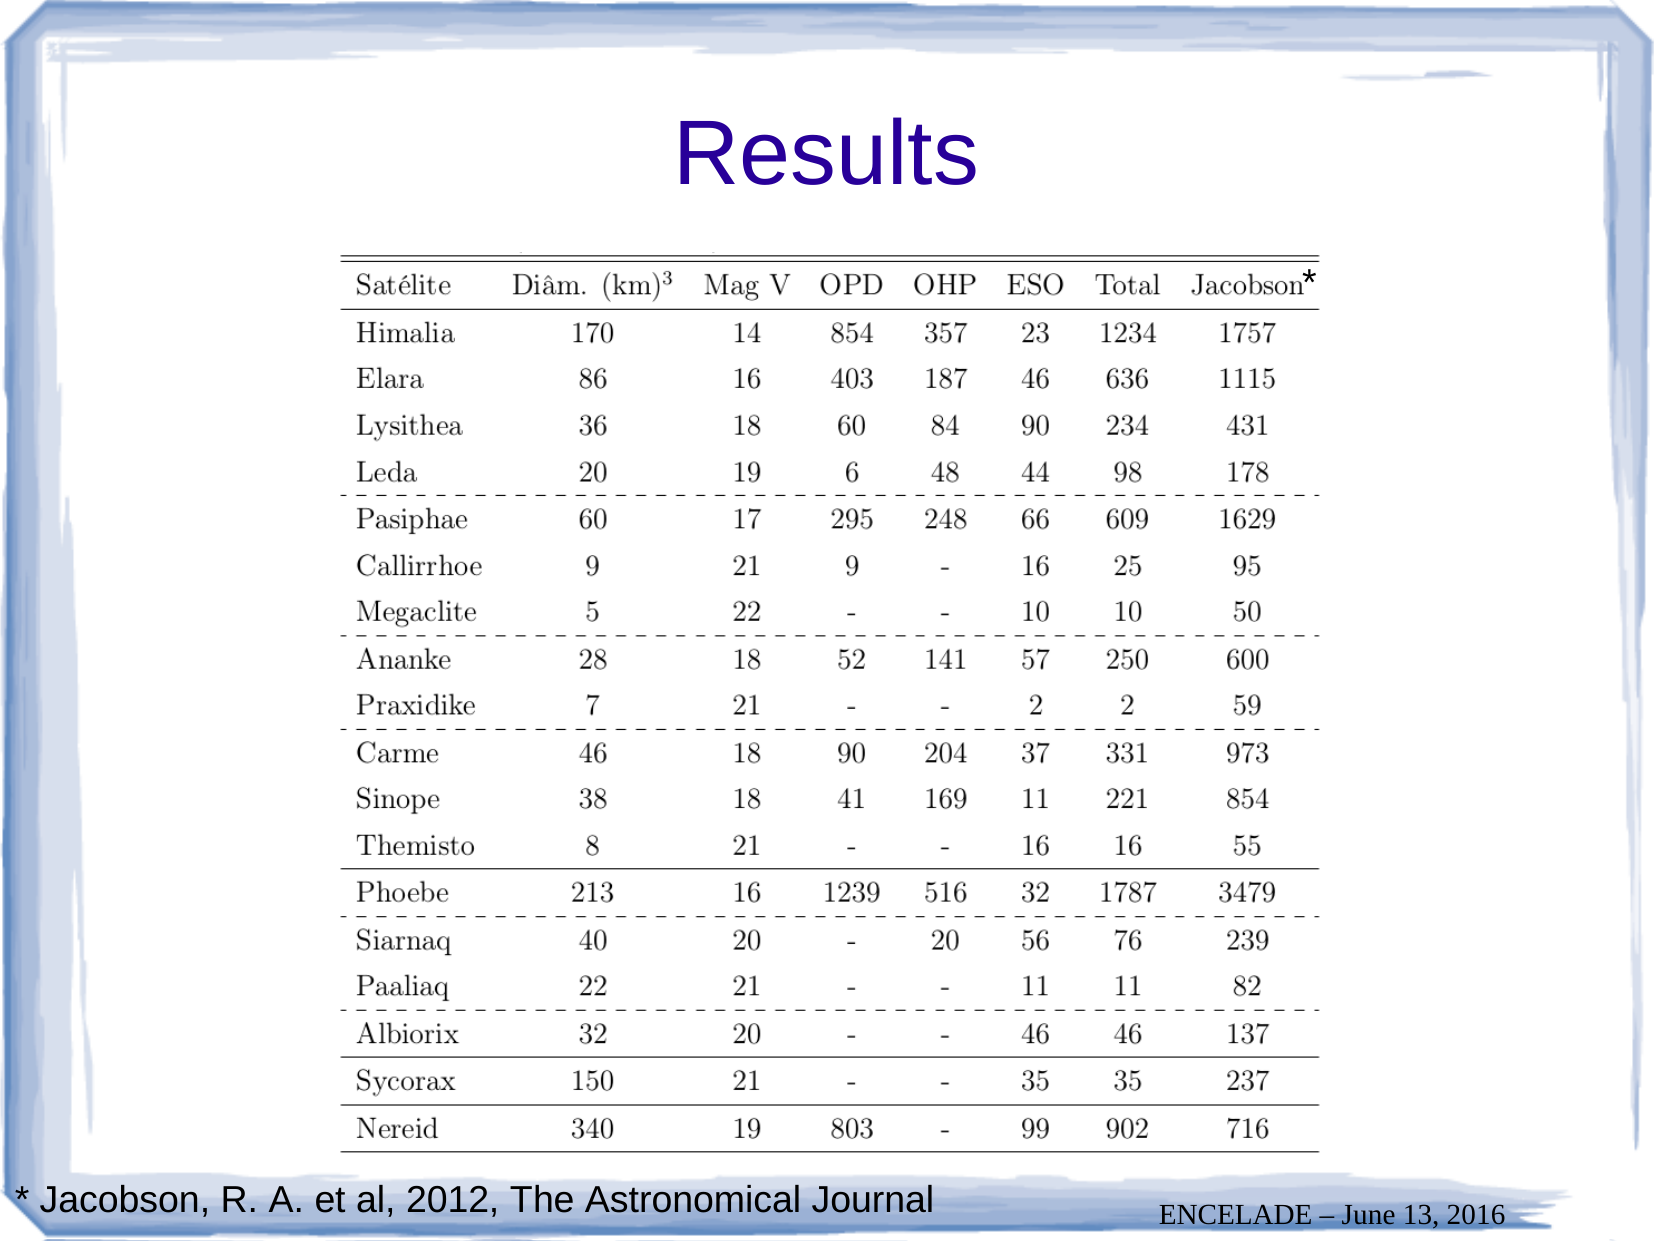

# Results
*
* Jacobson, R. A. et al, 2012, The Astronomical Journal